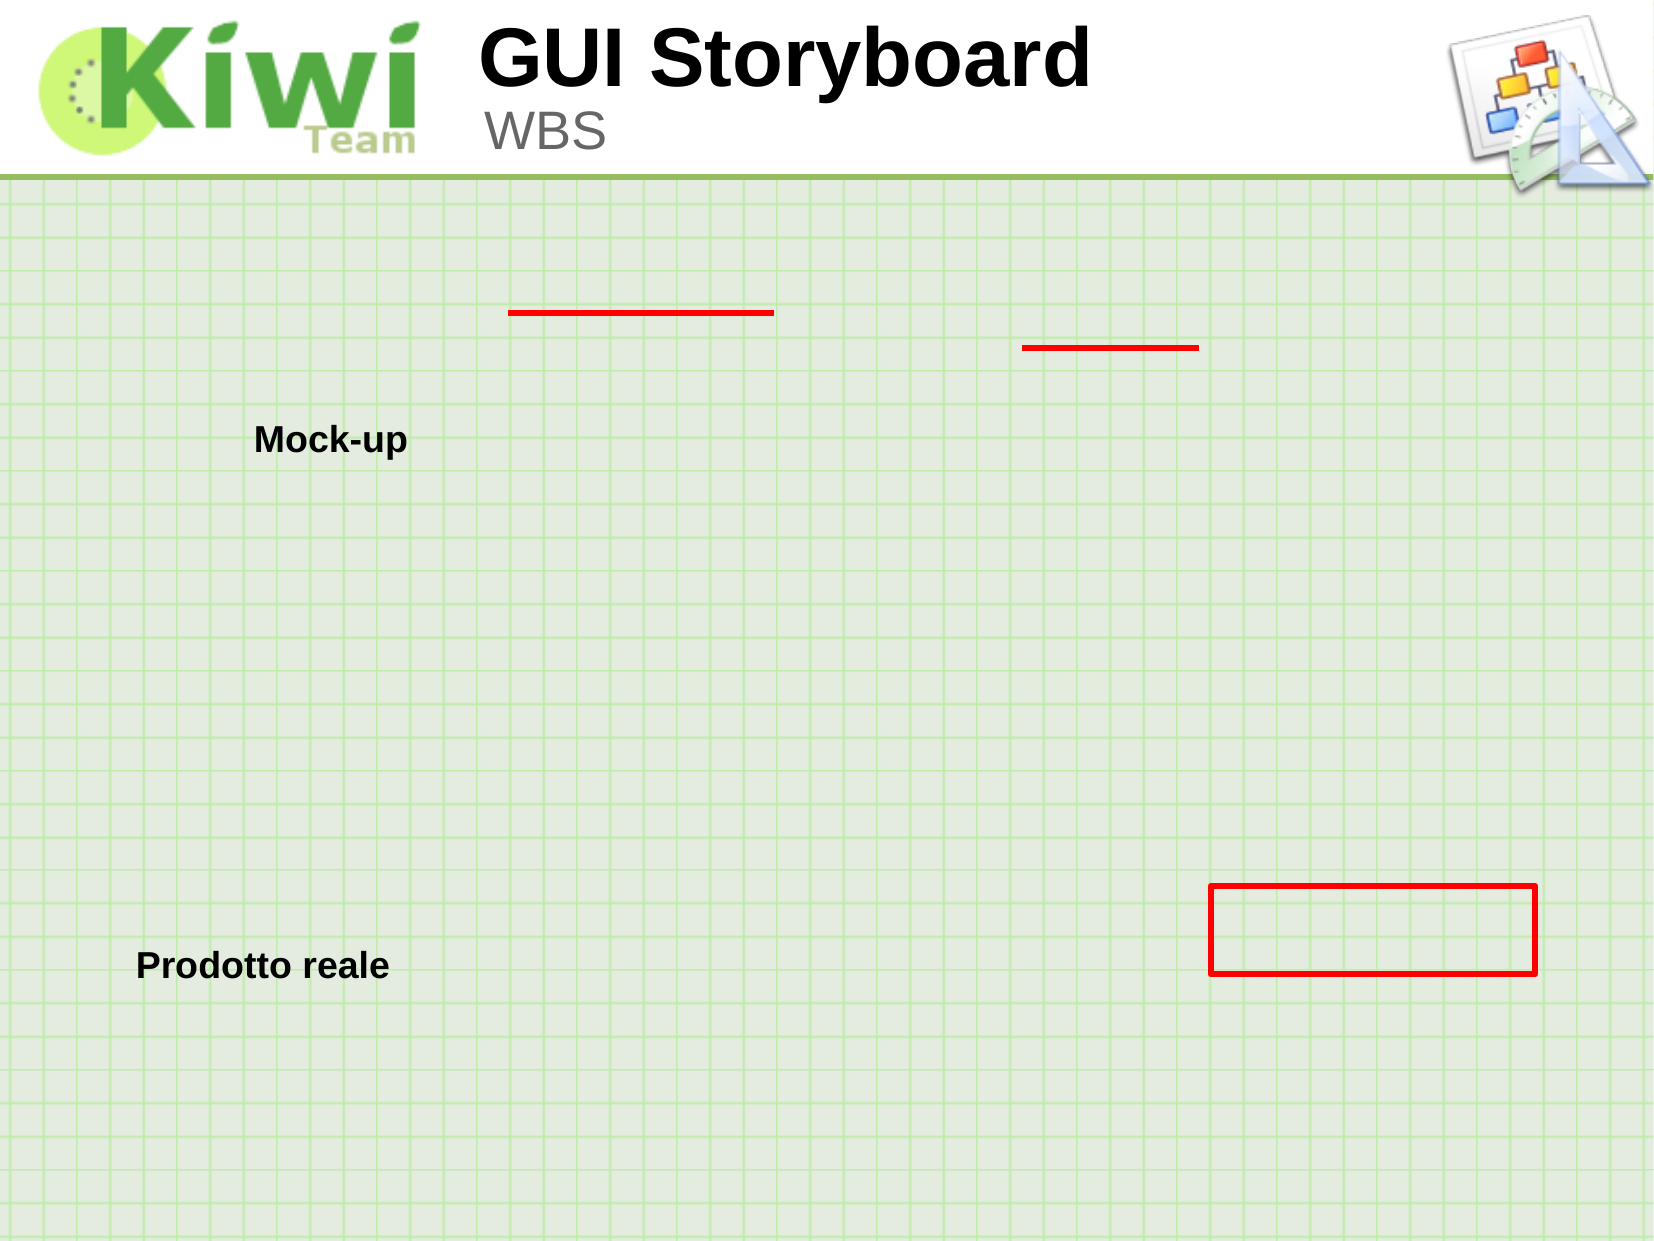

# GUI Storyboard
WBS
Mock-up
Prodotto reale